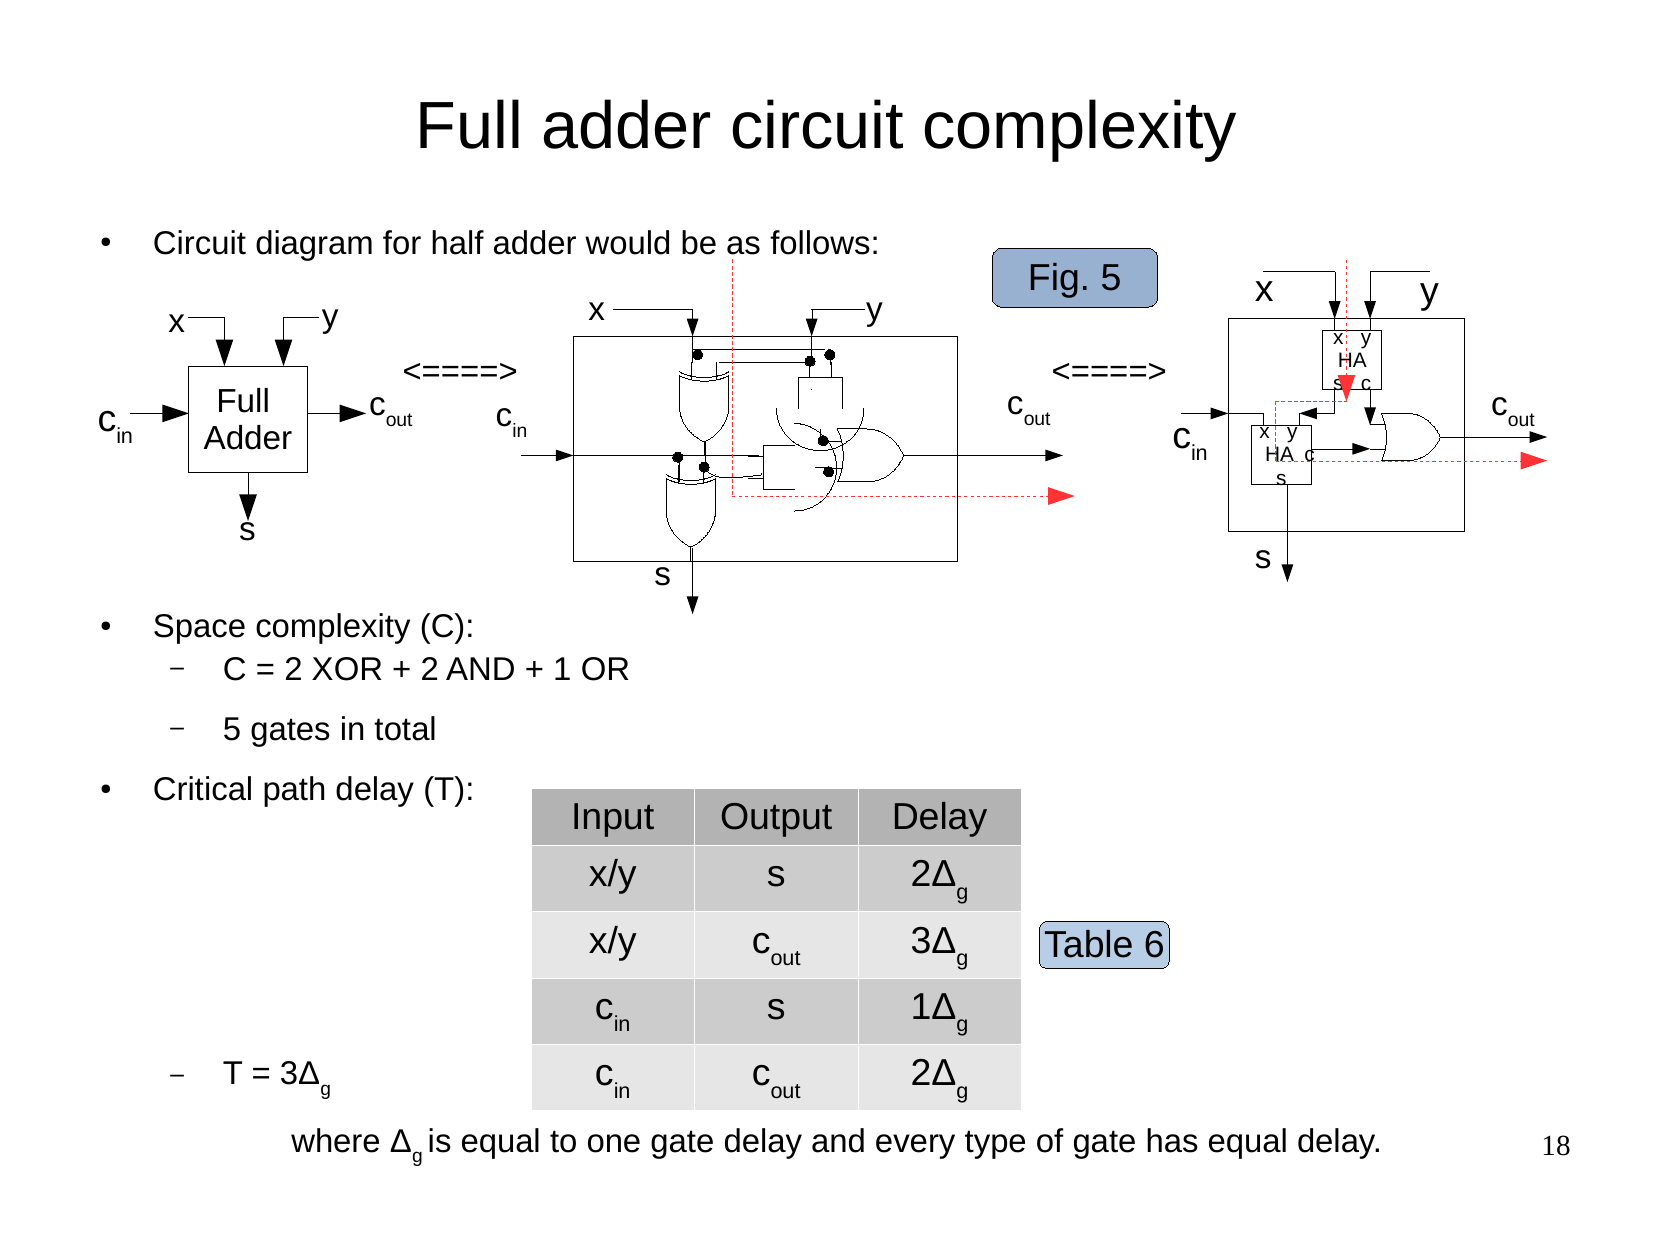

# Full adder circuit complexity
Circuit diagram for half adder would be as follows:
 <====> <====>
Space complexity (C):
C = 2 XOR + 2 AND + 1 OR
5 gates in total
Critical path delay (T):
T = 3Δg
 where Δg is equal to one gate delay and every type of gate has equal delay.
Fig. 5
x
y
x
y
y
x
x y
HA
s c
Full
Adder
cout
cout
cout
cin
cin
cin
 x y
 HA c
s
s
s
s
| Input | Output | Delay |
| --- | --- | --- |
| x/y | s | 2Δg |
| x/y | cout | 3Δg |
| cin | s | 1Δg |
| cin | cout | 2Δg |
Table 6
18